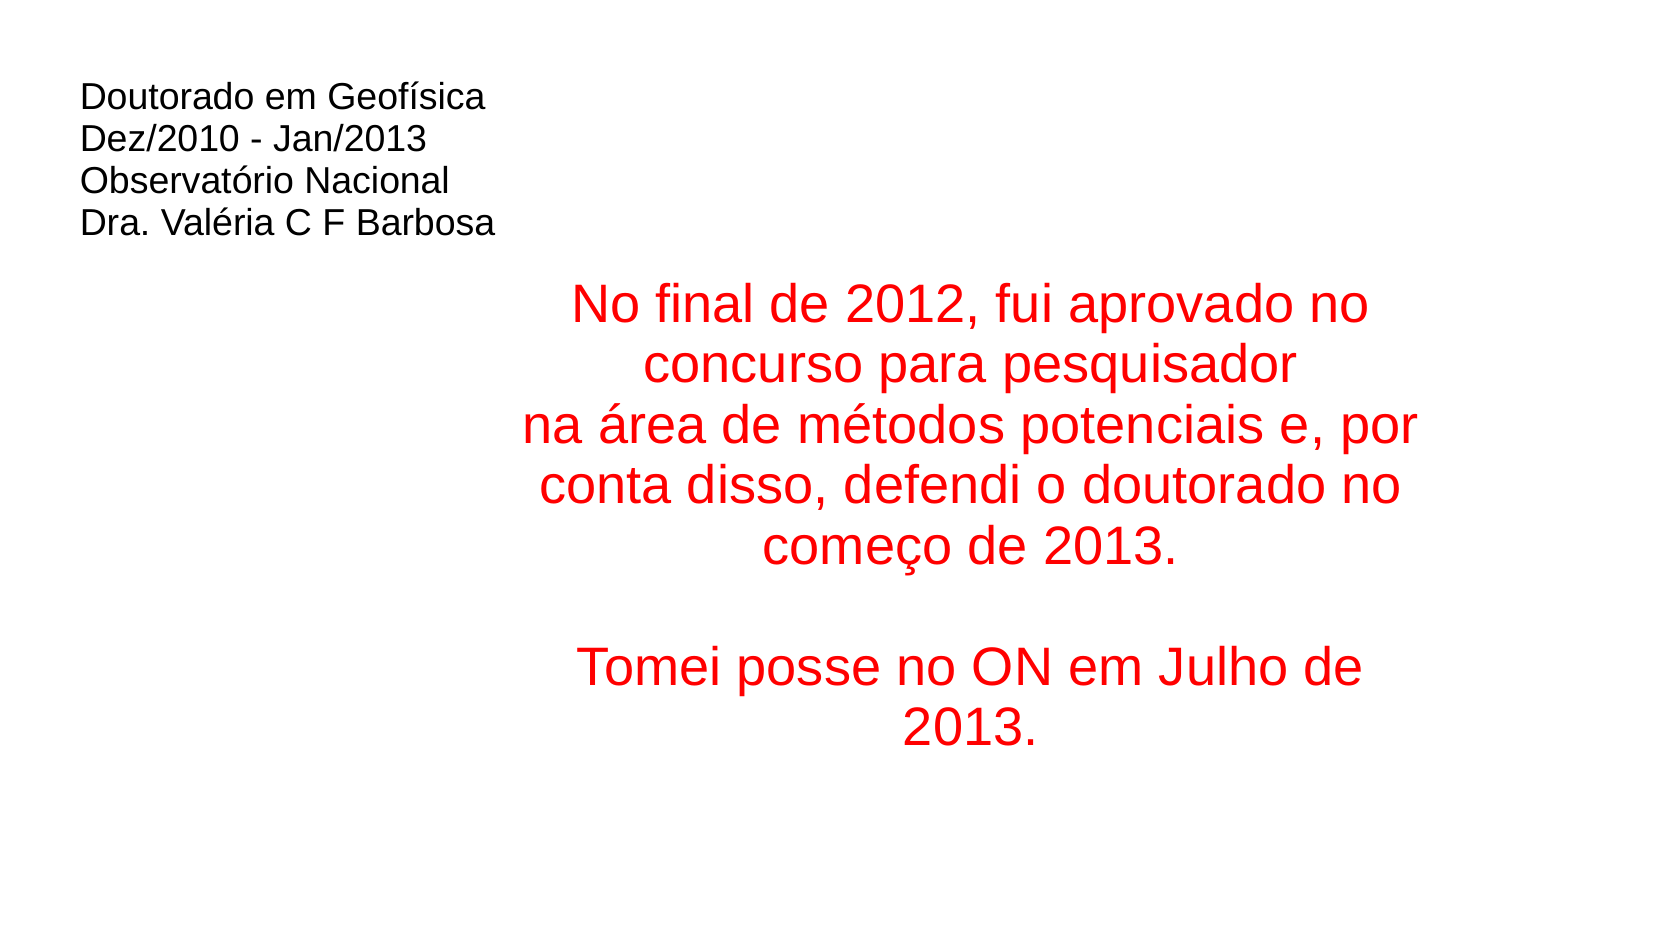

Doutorado em Geofísica
Dez/2010 - Jan/2013
Observatório Nacional
Dra. Valéria C F Barbosa
No final de 2012, fui aprovado no concurso para pesquisador
na área de métodos potenciais e, por conta disso, defendi o doutorado no começo de 2013.
Tomei posse no ON em Julho de 2013.